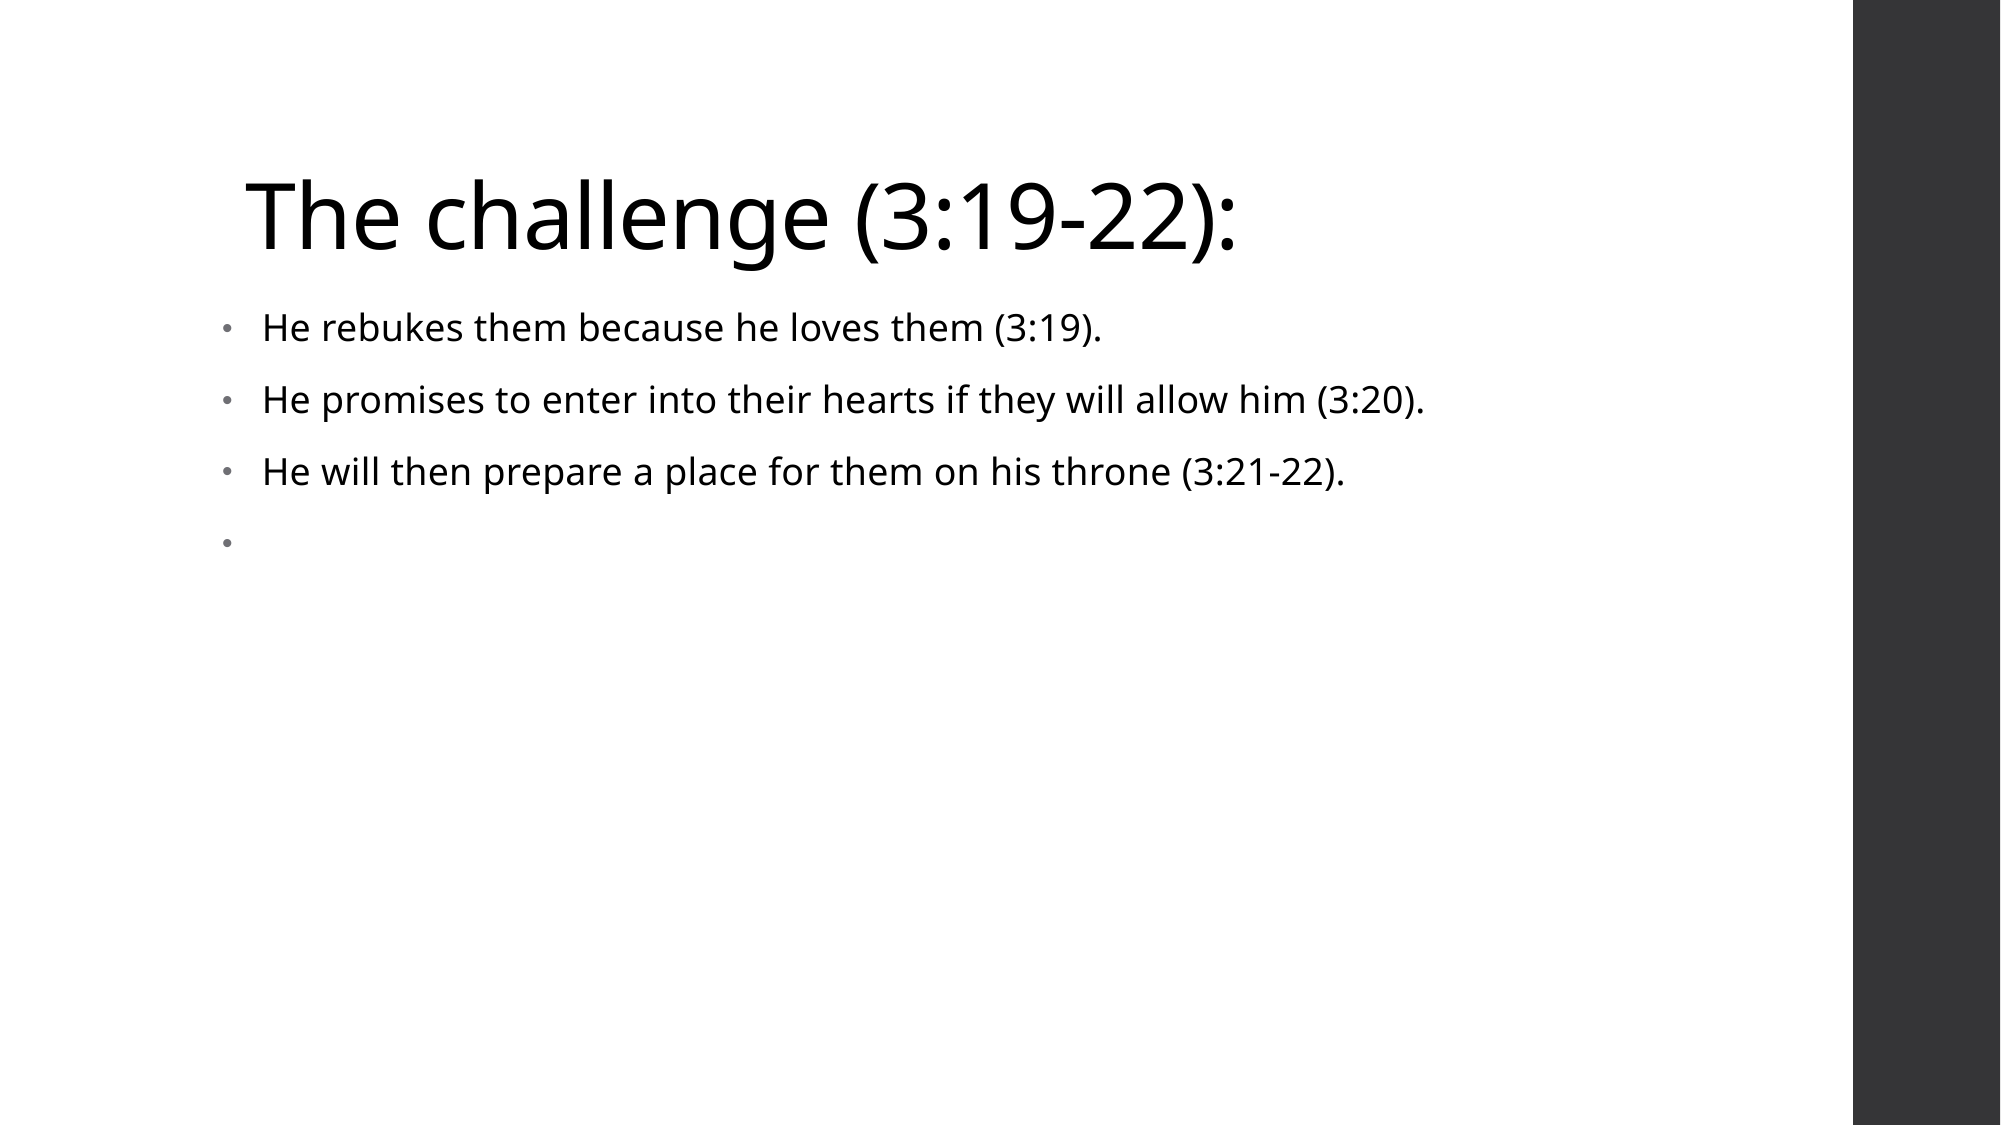

# The challenge (3:19-22):
 He rebukes them because he loves them (3:19).
 He promises to enter into their hearts if they will allow him (3:20).
 He will then prepare a place for them on his throne (3:21-22).